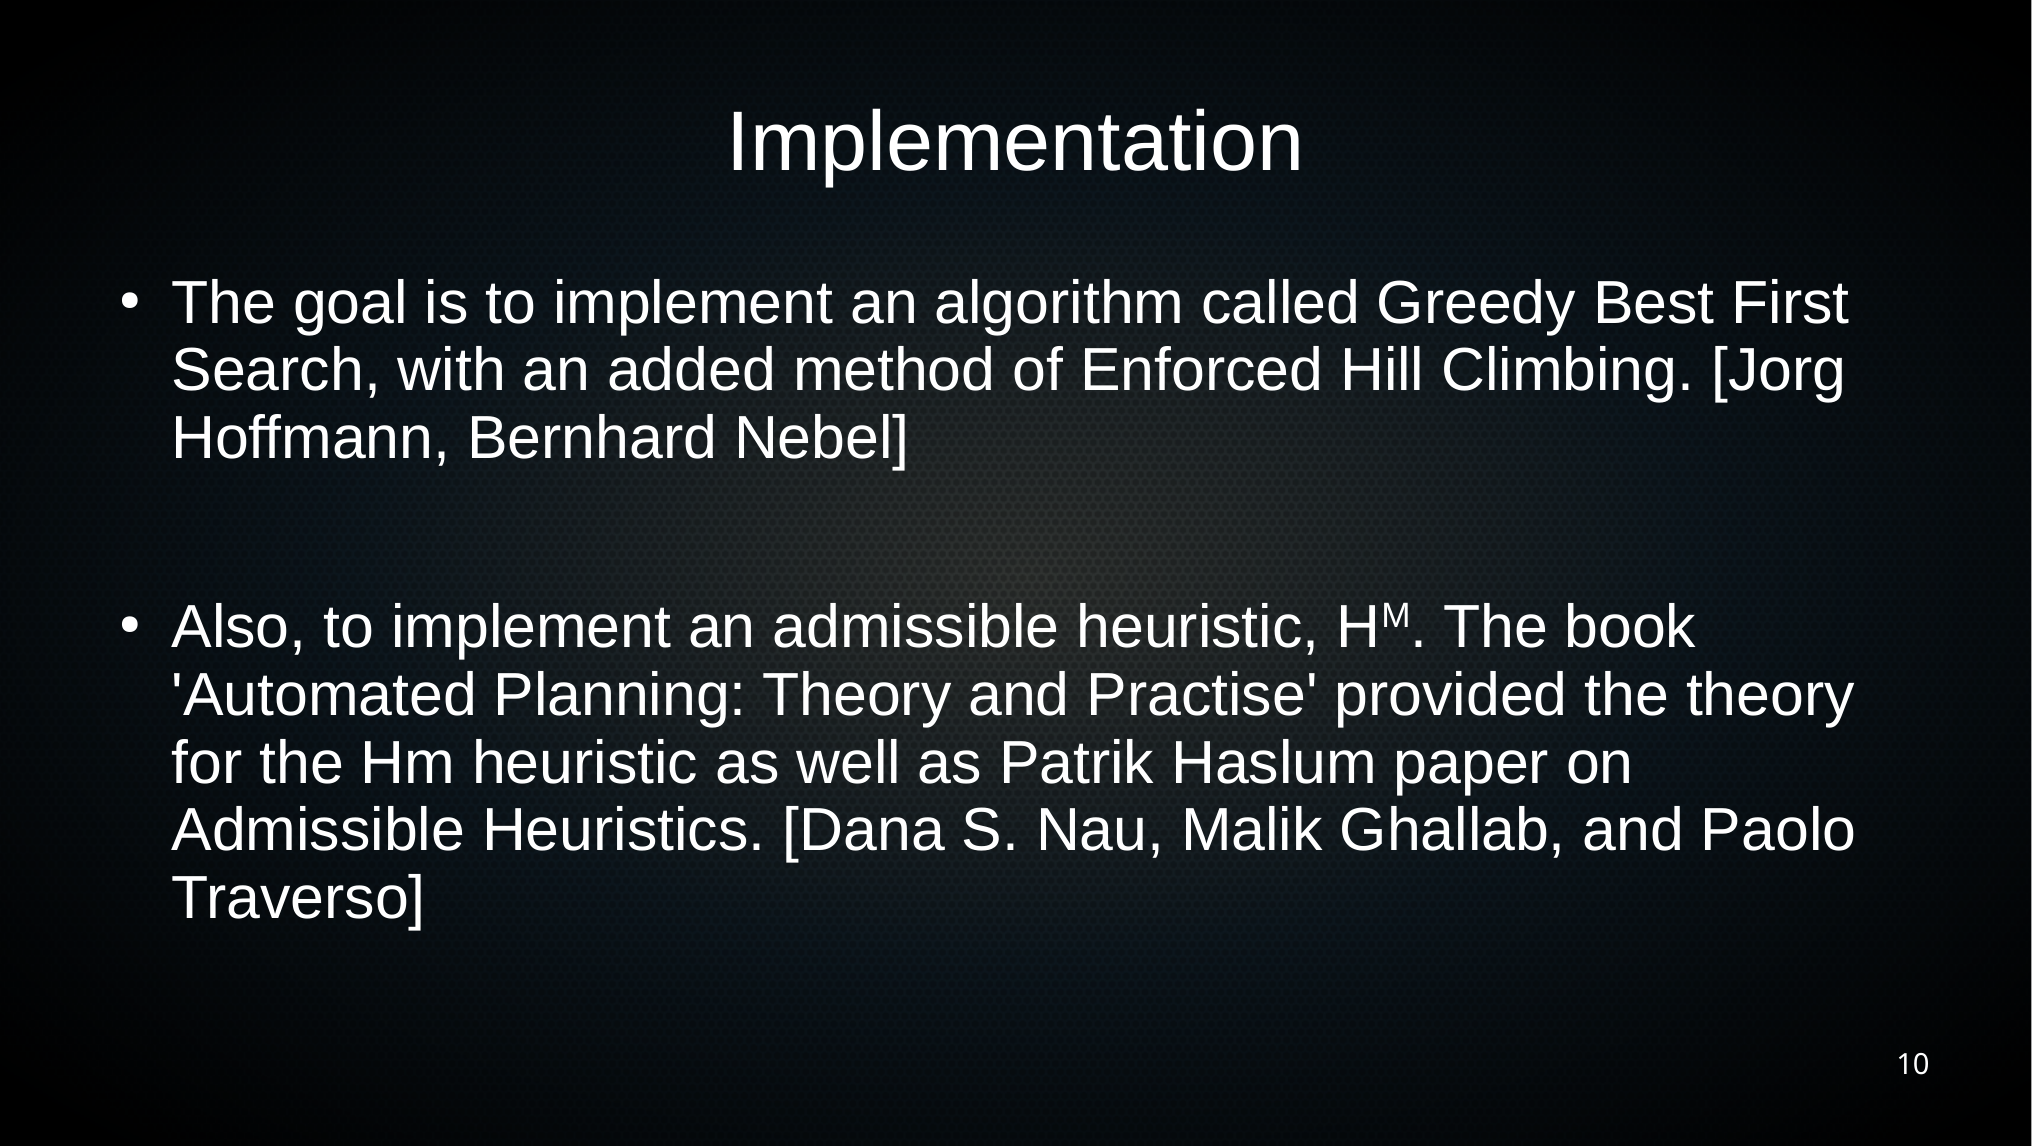

# Implementation
The goal is to implement an algorithm called Greedy Best First Search, with an added method of Enforced Hill Climbing. [Jorg Hoffmann, Bernhard Nebel]
Also, to implement an admissible heuristic, HM. The book 'Automated Planning: Theory and Practise' provided the theory for the Hm heuristic as well as Patrik Haslum paper on Admissible Heuristics. [Dana S. Nau, Malik Ghallab, and Paolo Traverso]
10